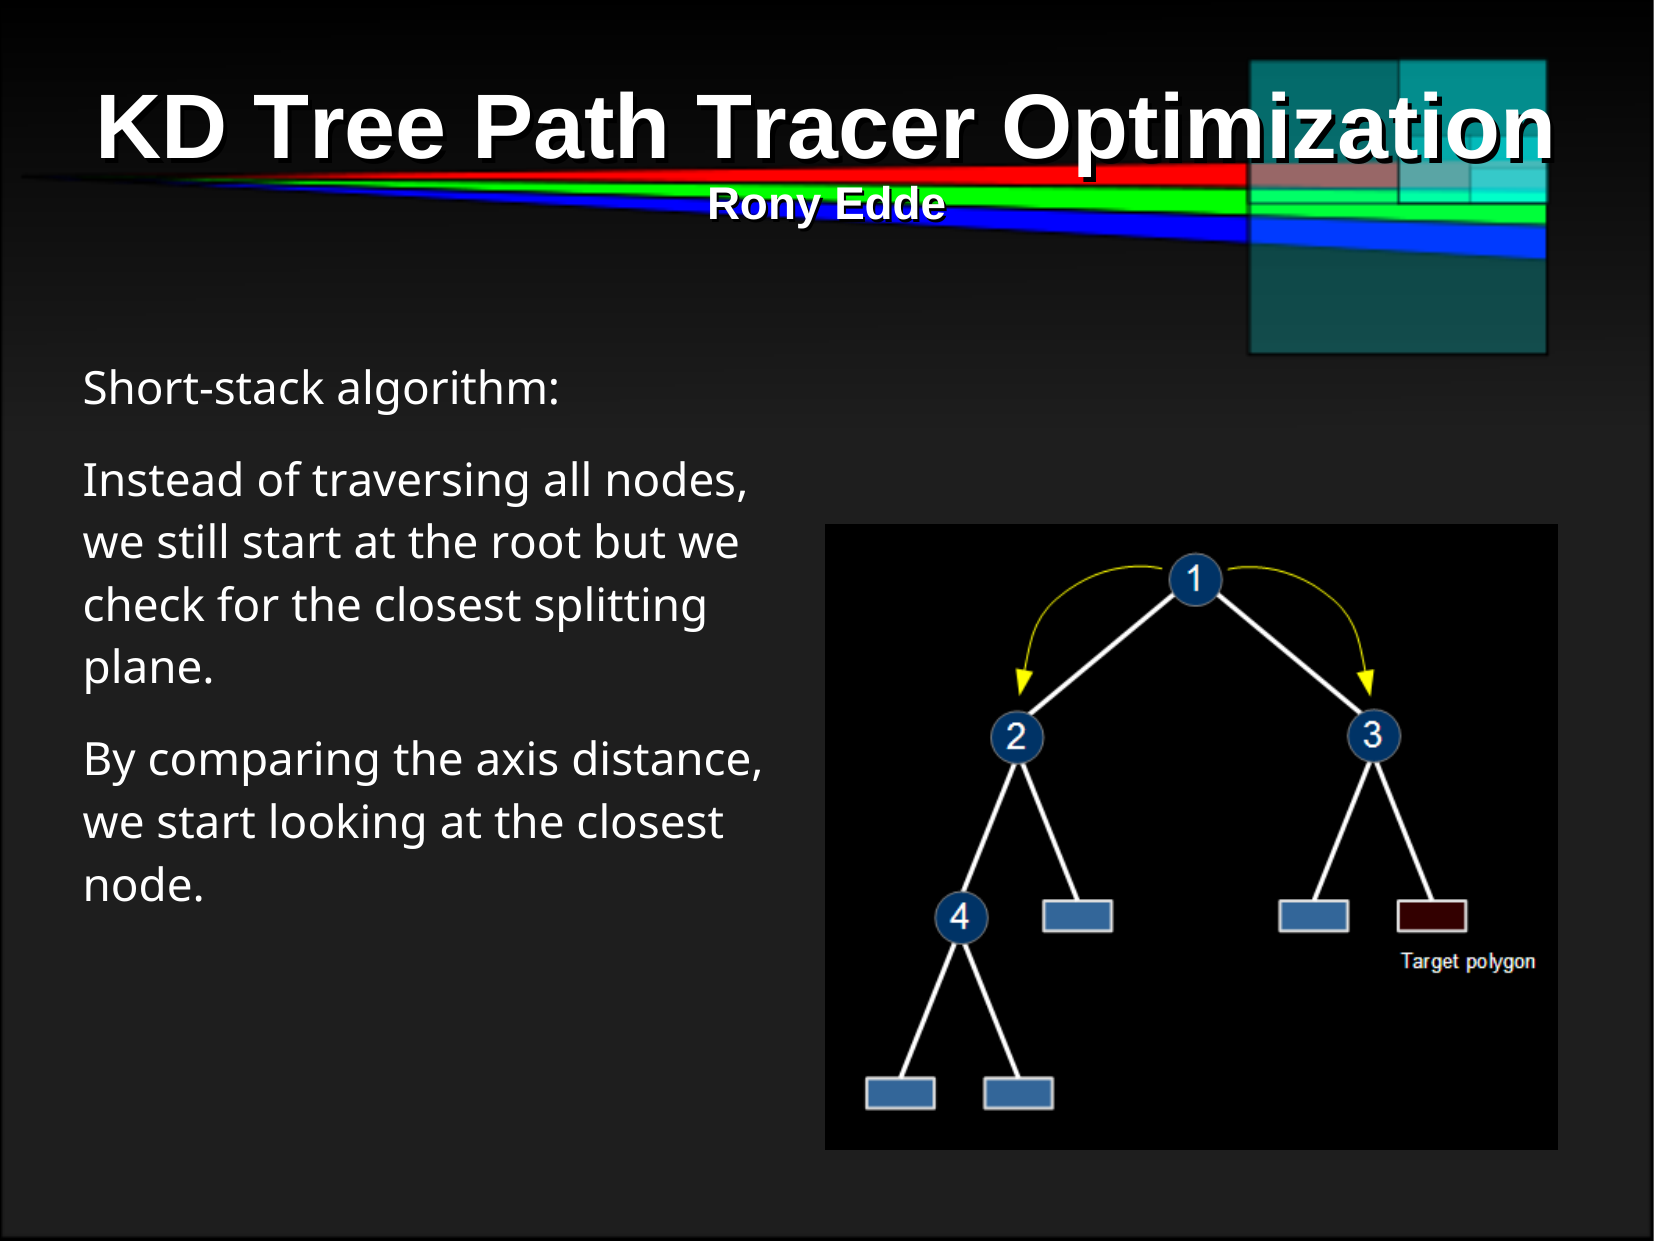

KD Tree Path Tracer Optimization
Rony Edde
# Short-stack algorithm:
Instead of traversing all nodes, we still start at the root but we check for the closest splitting plane.
By comparing the axis distance, we start looking at the closest node.